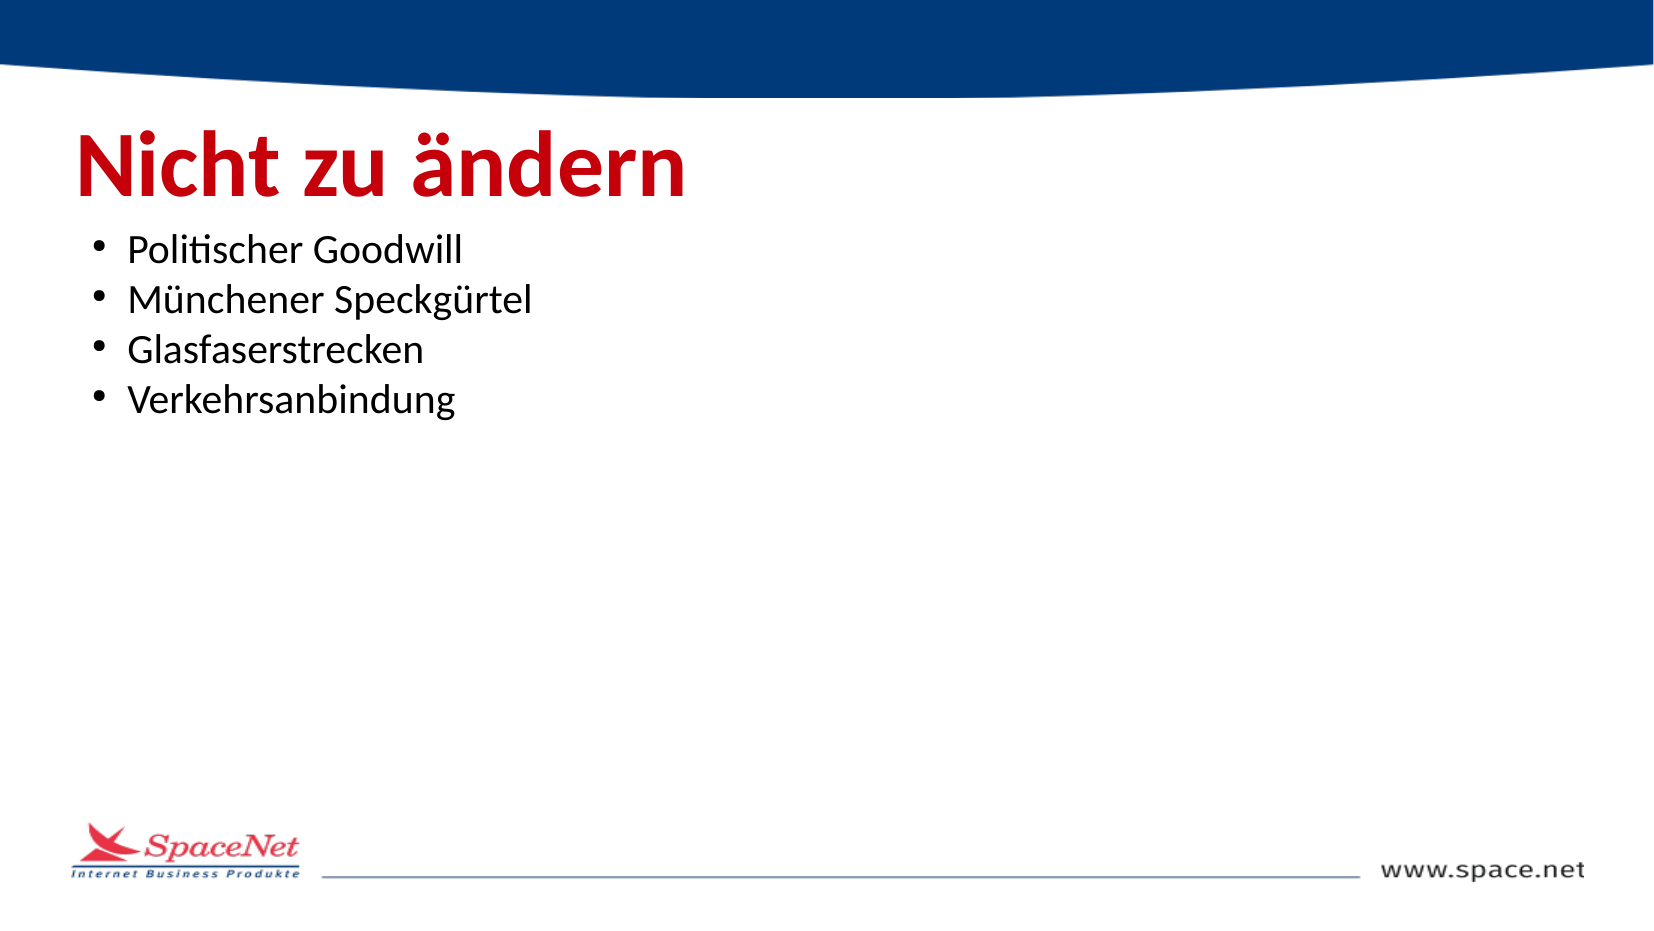

Nicht zu ändern
Politischer Goodwill
Münchener Speckgürtel
Glasfaserstrecken
Verkehrsanbindung